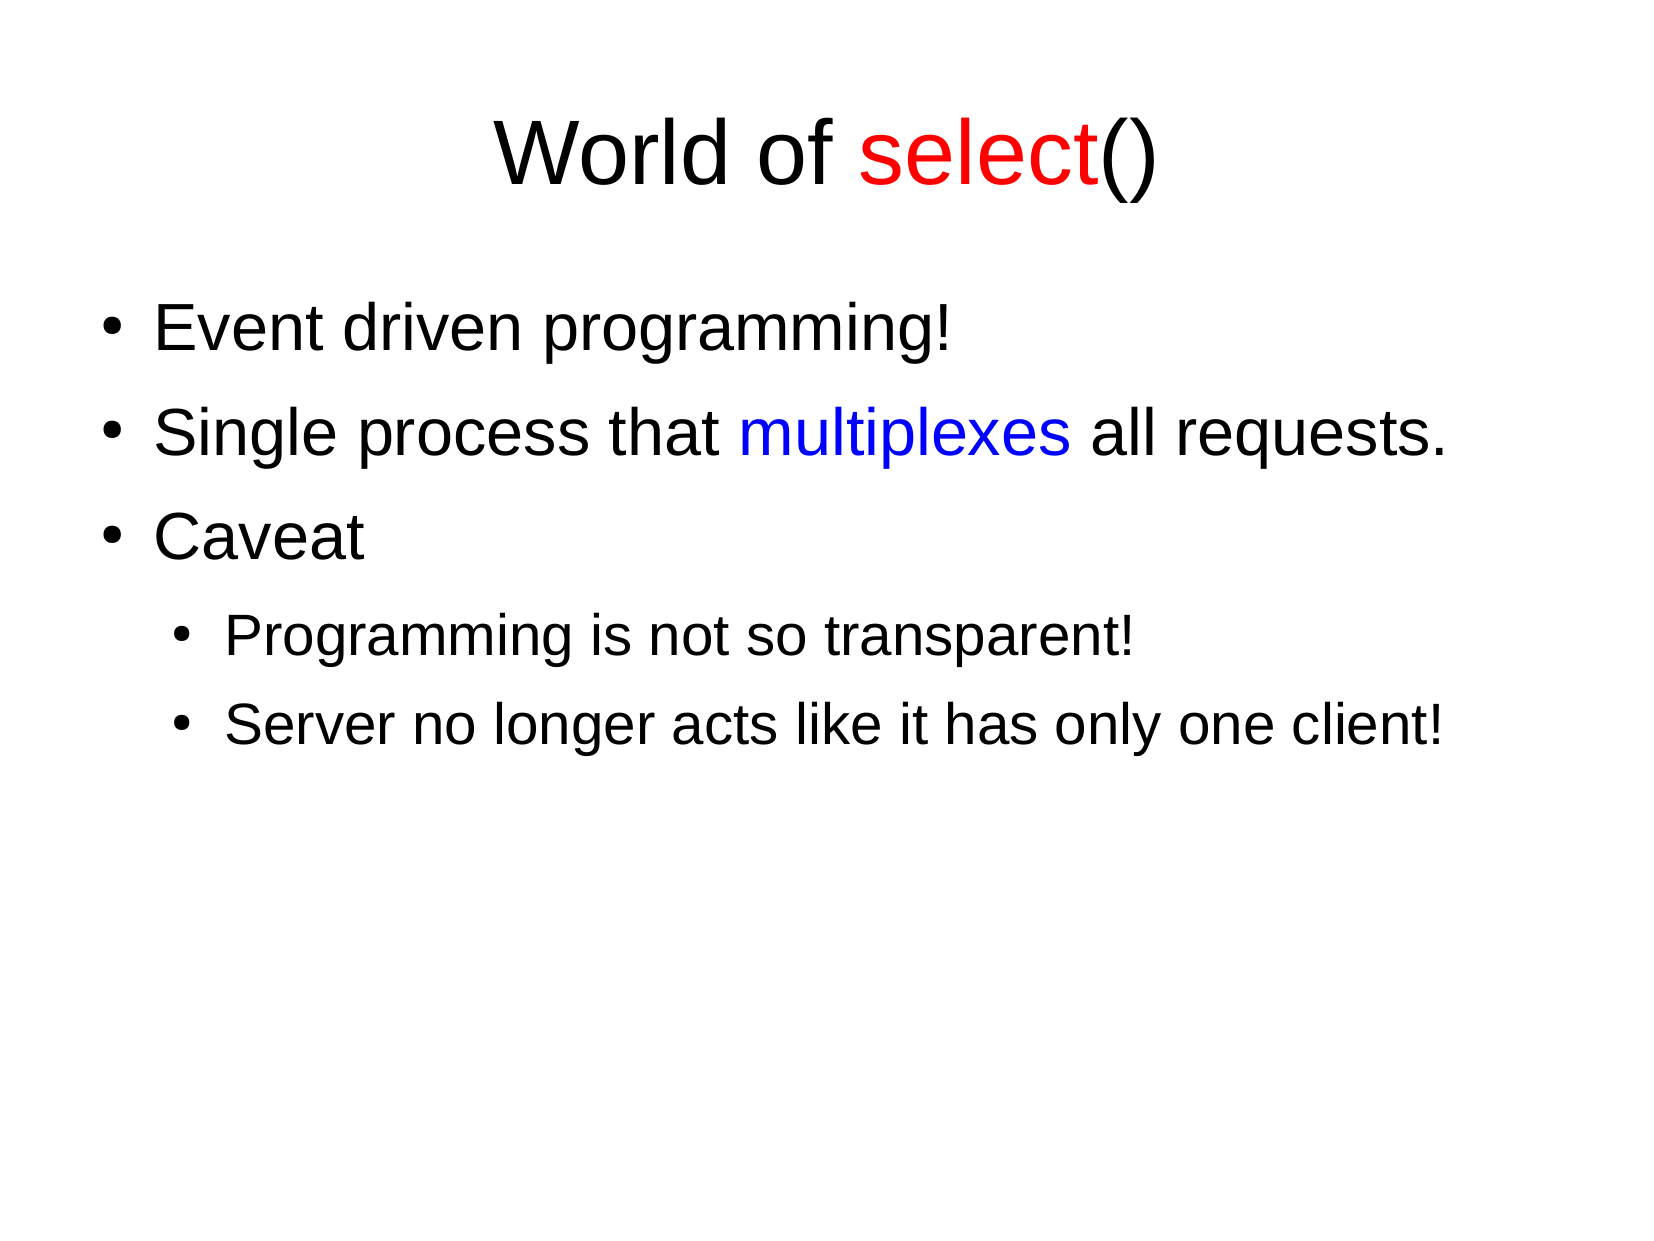

# World of select()
Event driven programming!
Single process that multiplexes all requests.
Caveat
Programming is not so transparent!
Server no longer acts like it has only one client!